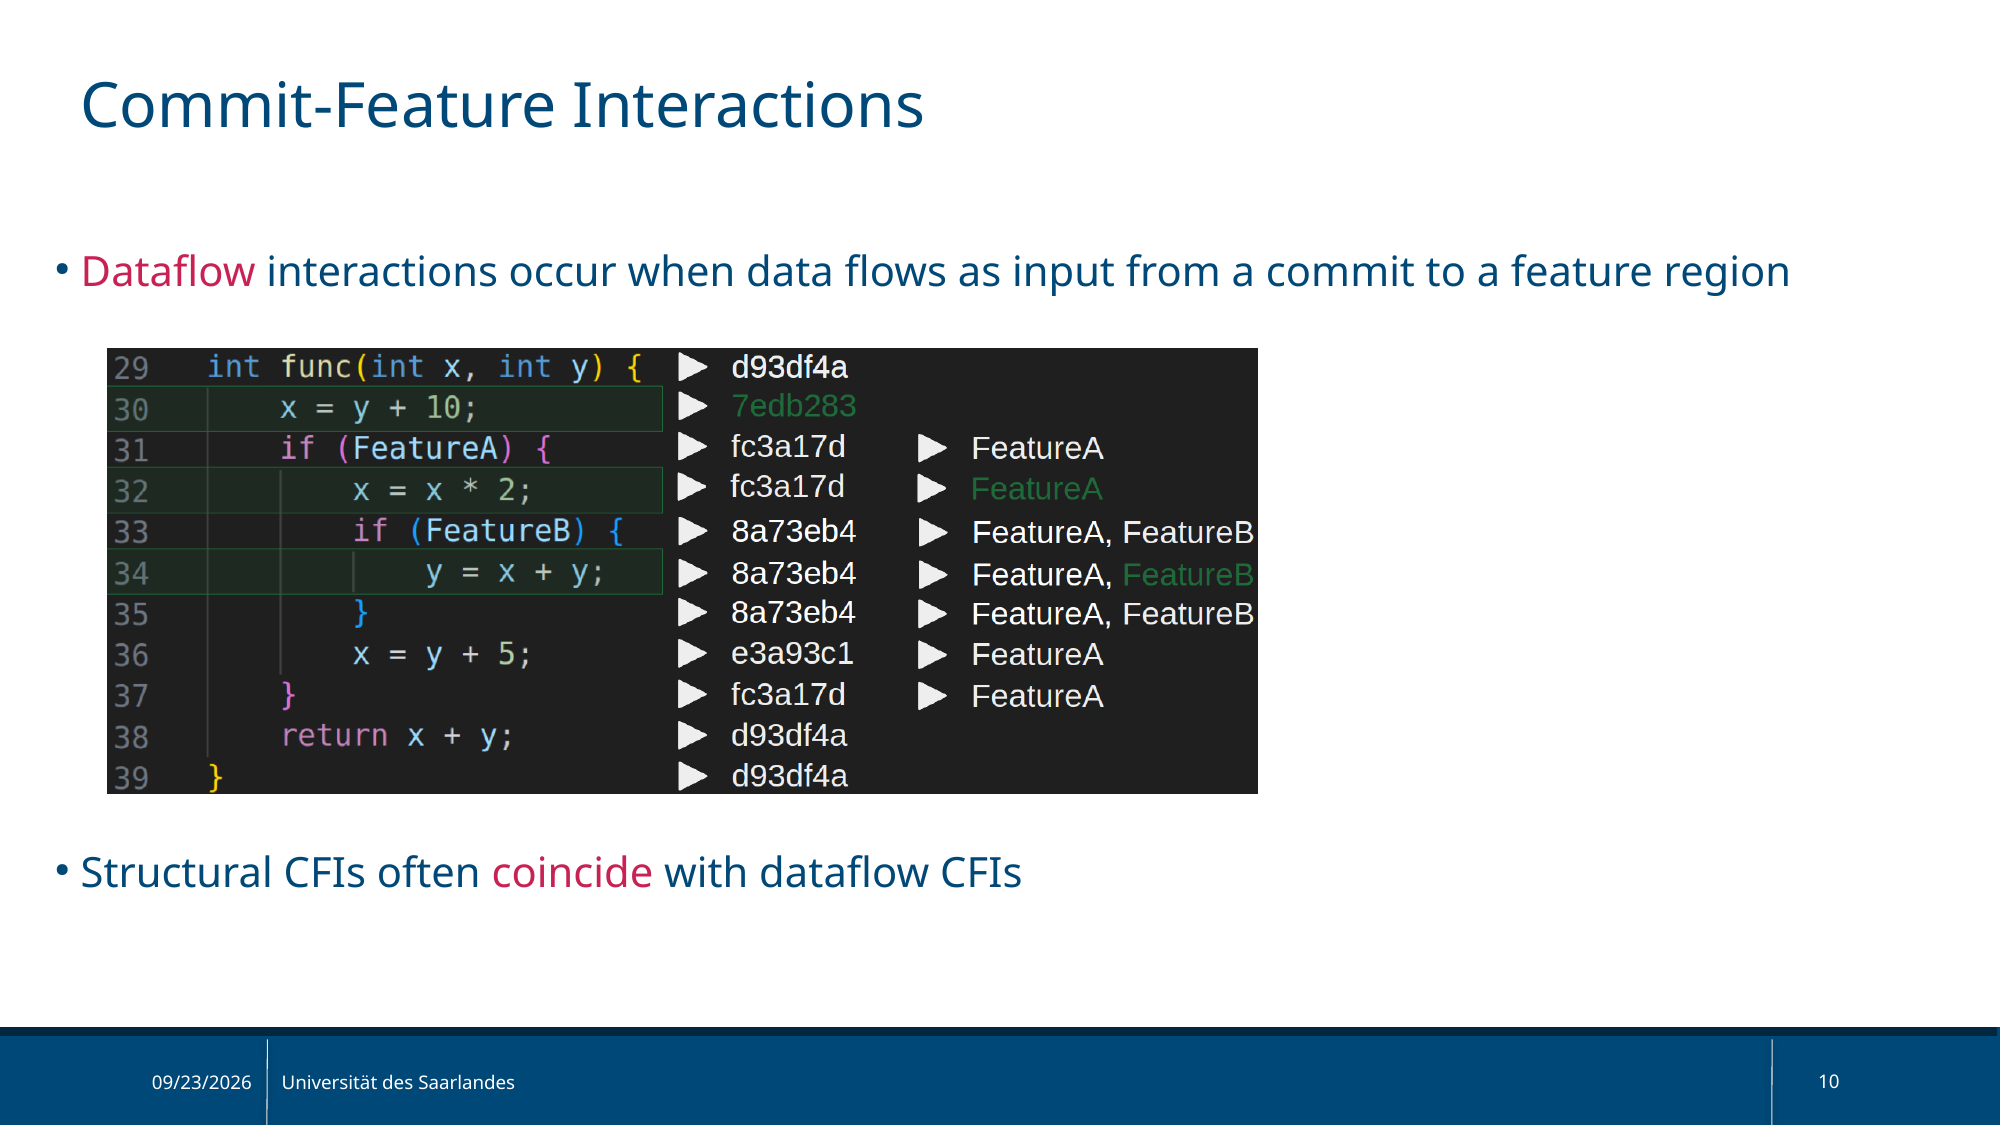

Commit-Feature Interactions
# Dataflow interactions occur when data flows as input from a commit to a feature region
 Structural CFIs often coincide with dataflow CFIs
Universität des Saarlandes